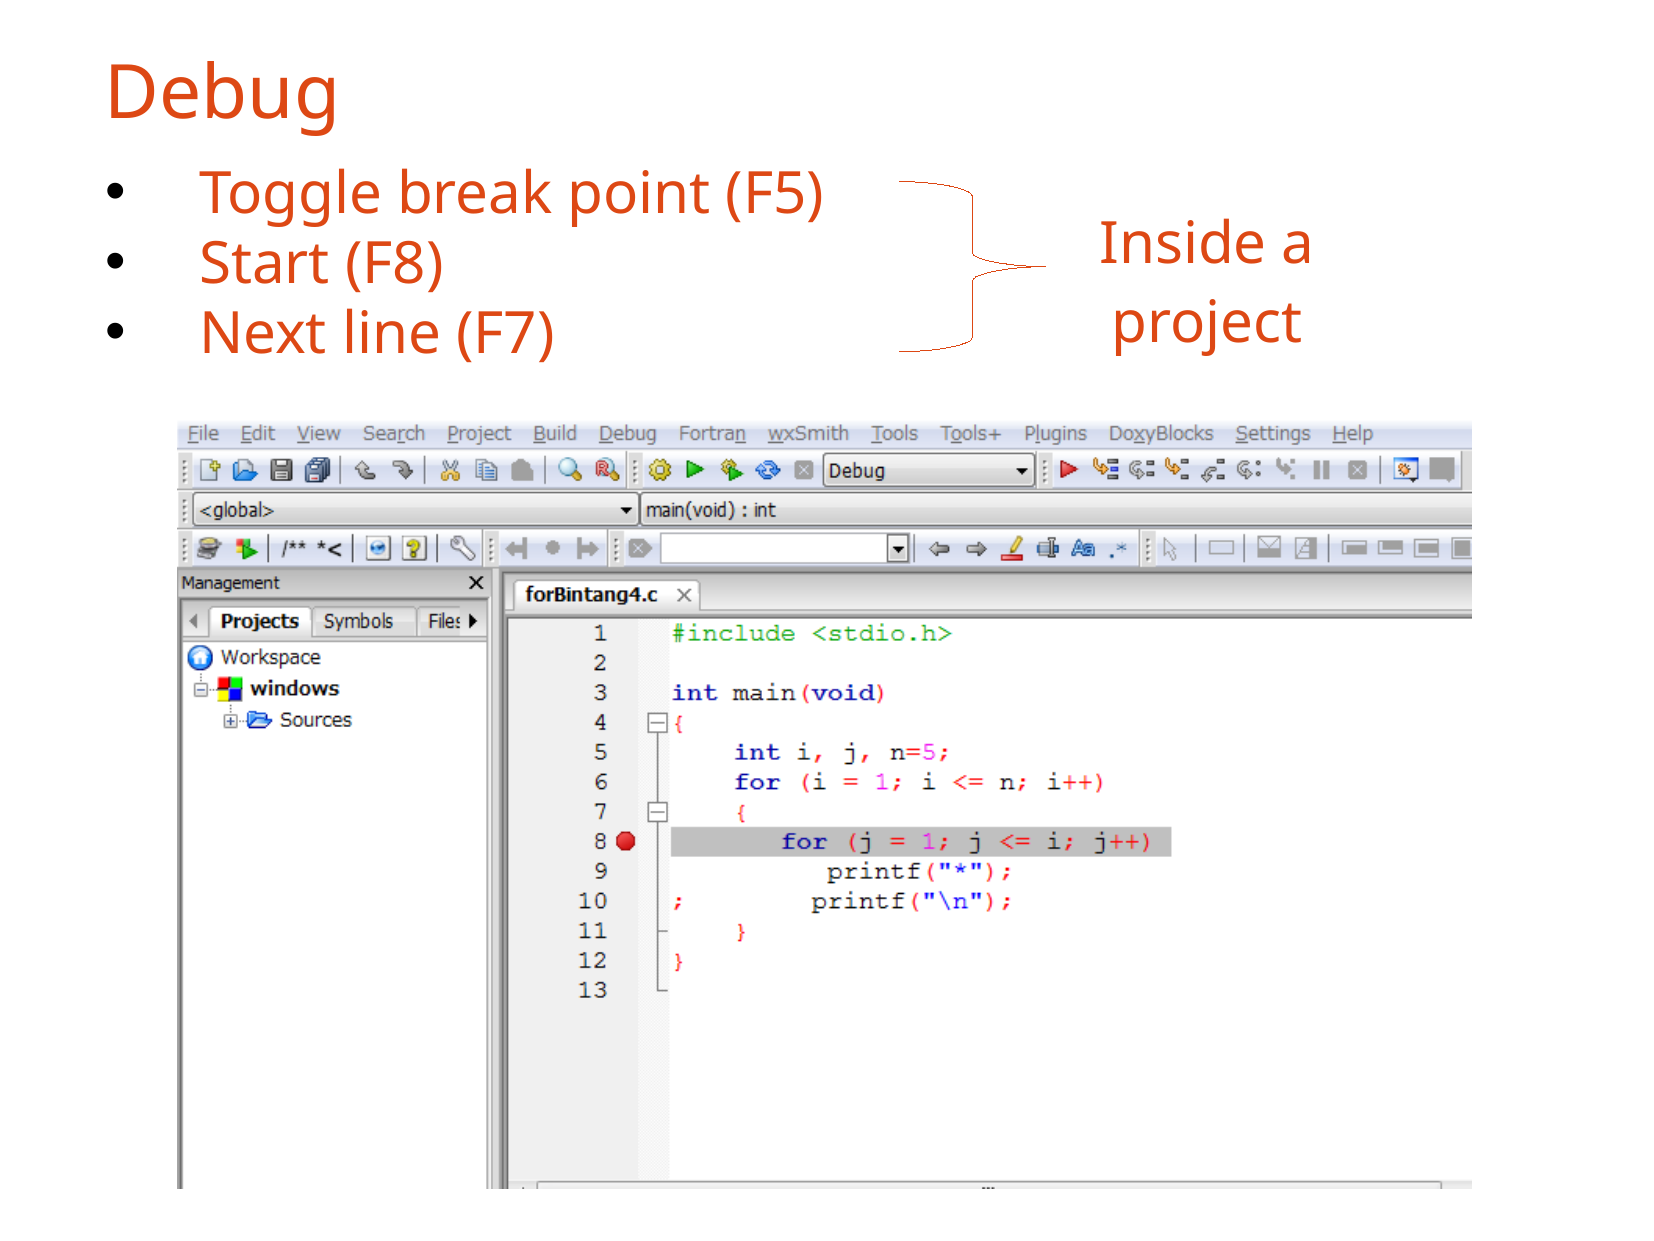

Debug
Toggle break point (F5)
Start (F8)
Next line (F7)
Inside a project